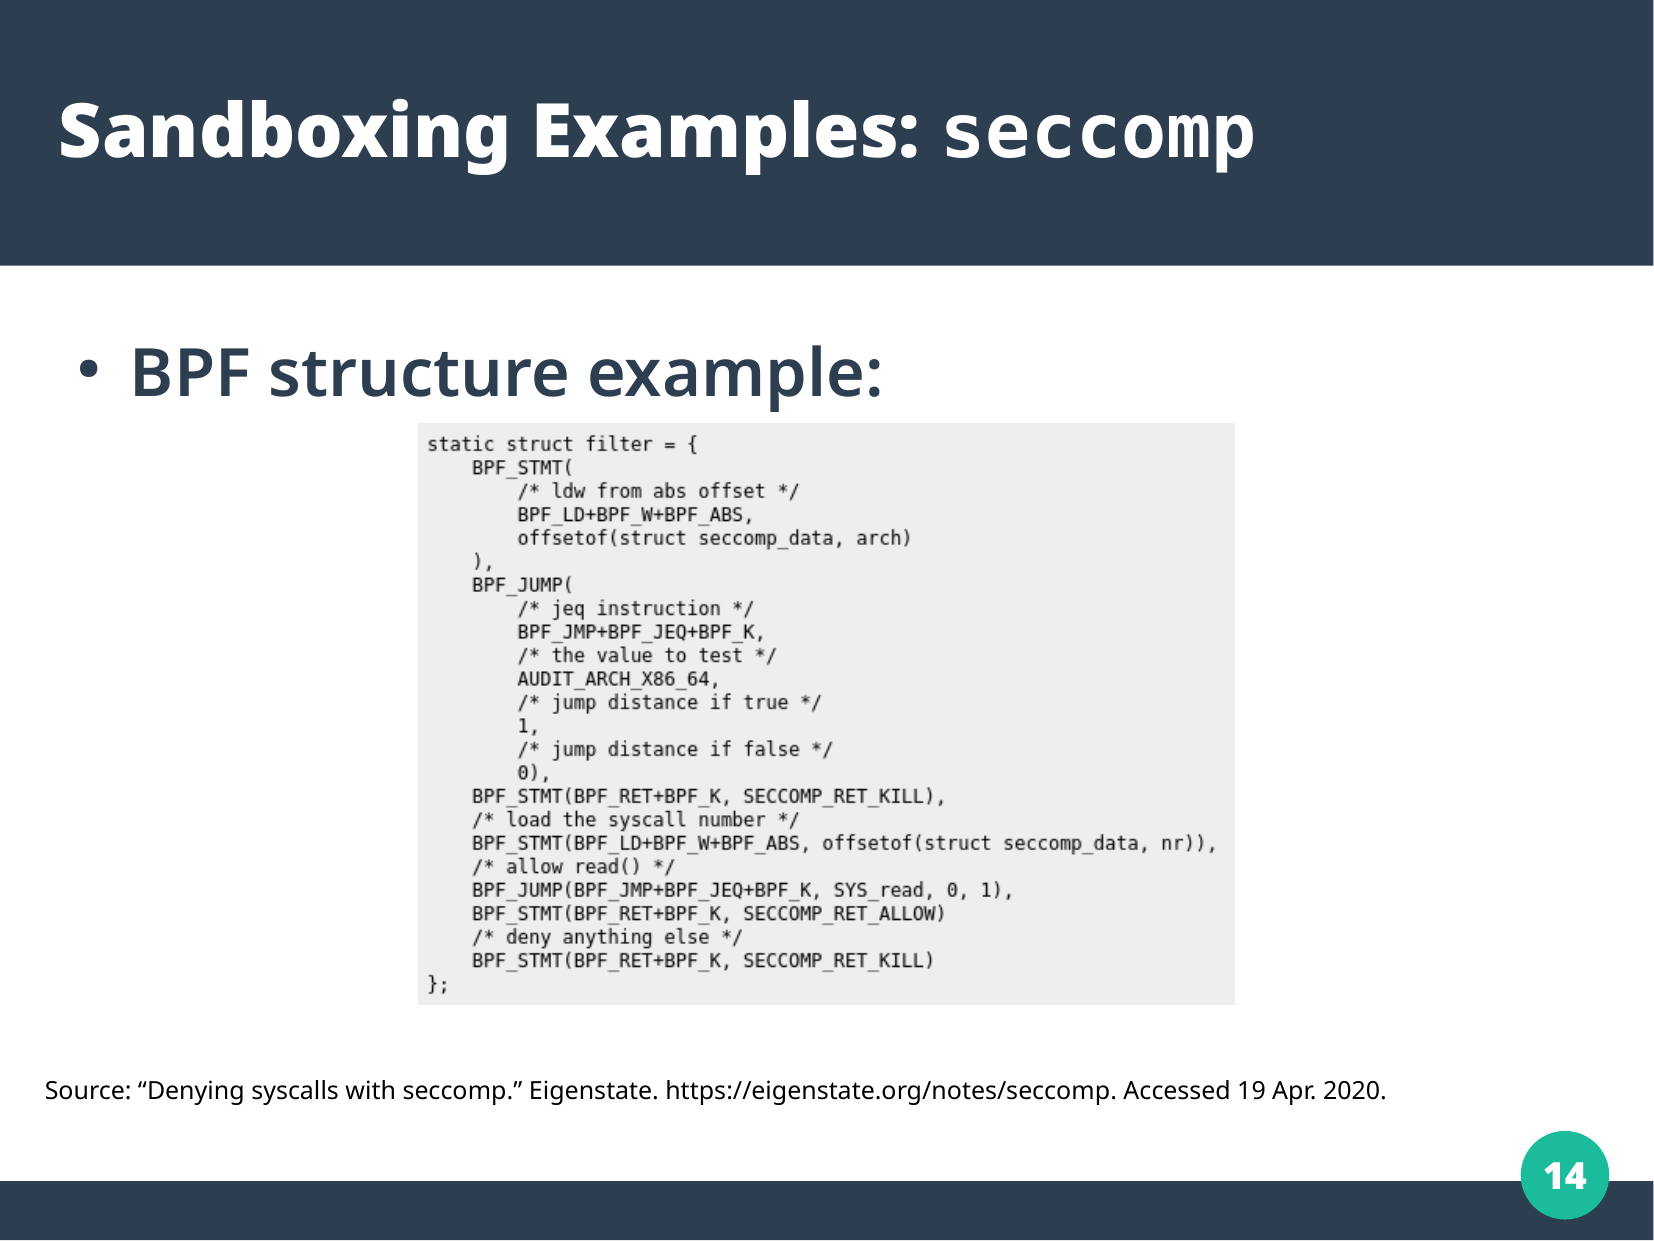

# Sandboxing Examples: seccomp
BPF structure example:
Source: “Denying syscalls with seccomp.” Eigenstate. https://eigenstate.org/notes/seccomp. Accessed 19 Apr. 2020.
14